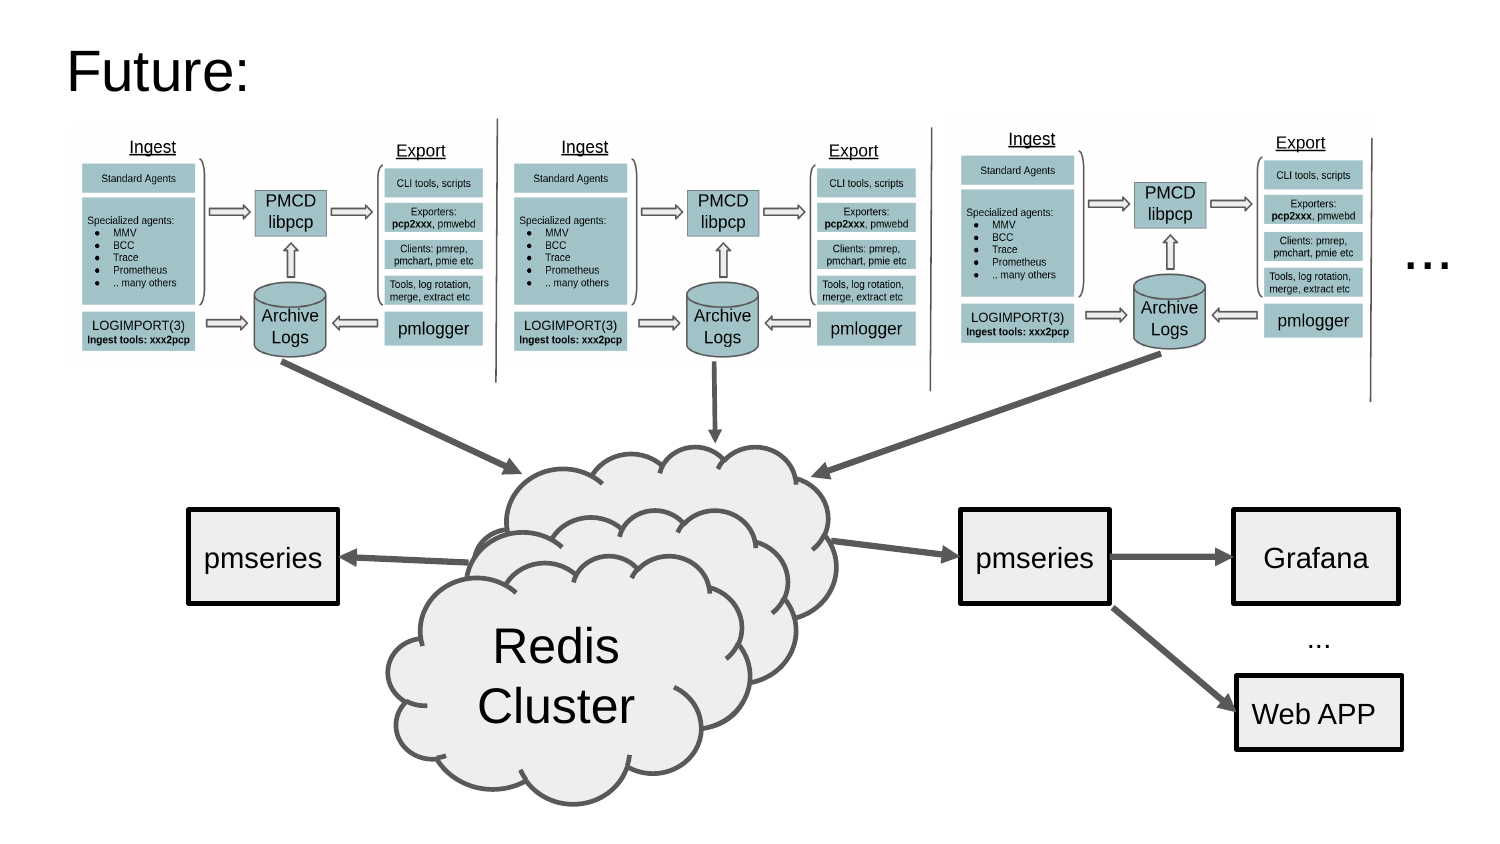

# Future:
Redis Cluster
...
Redis Cluster
pmseries
Redis Cluster
pmseries
Grafana
Redis Cluster
...
Web APP